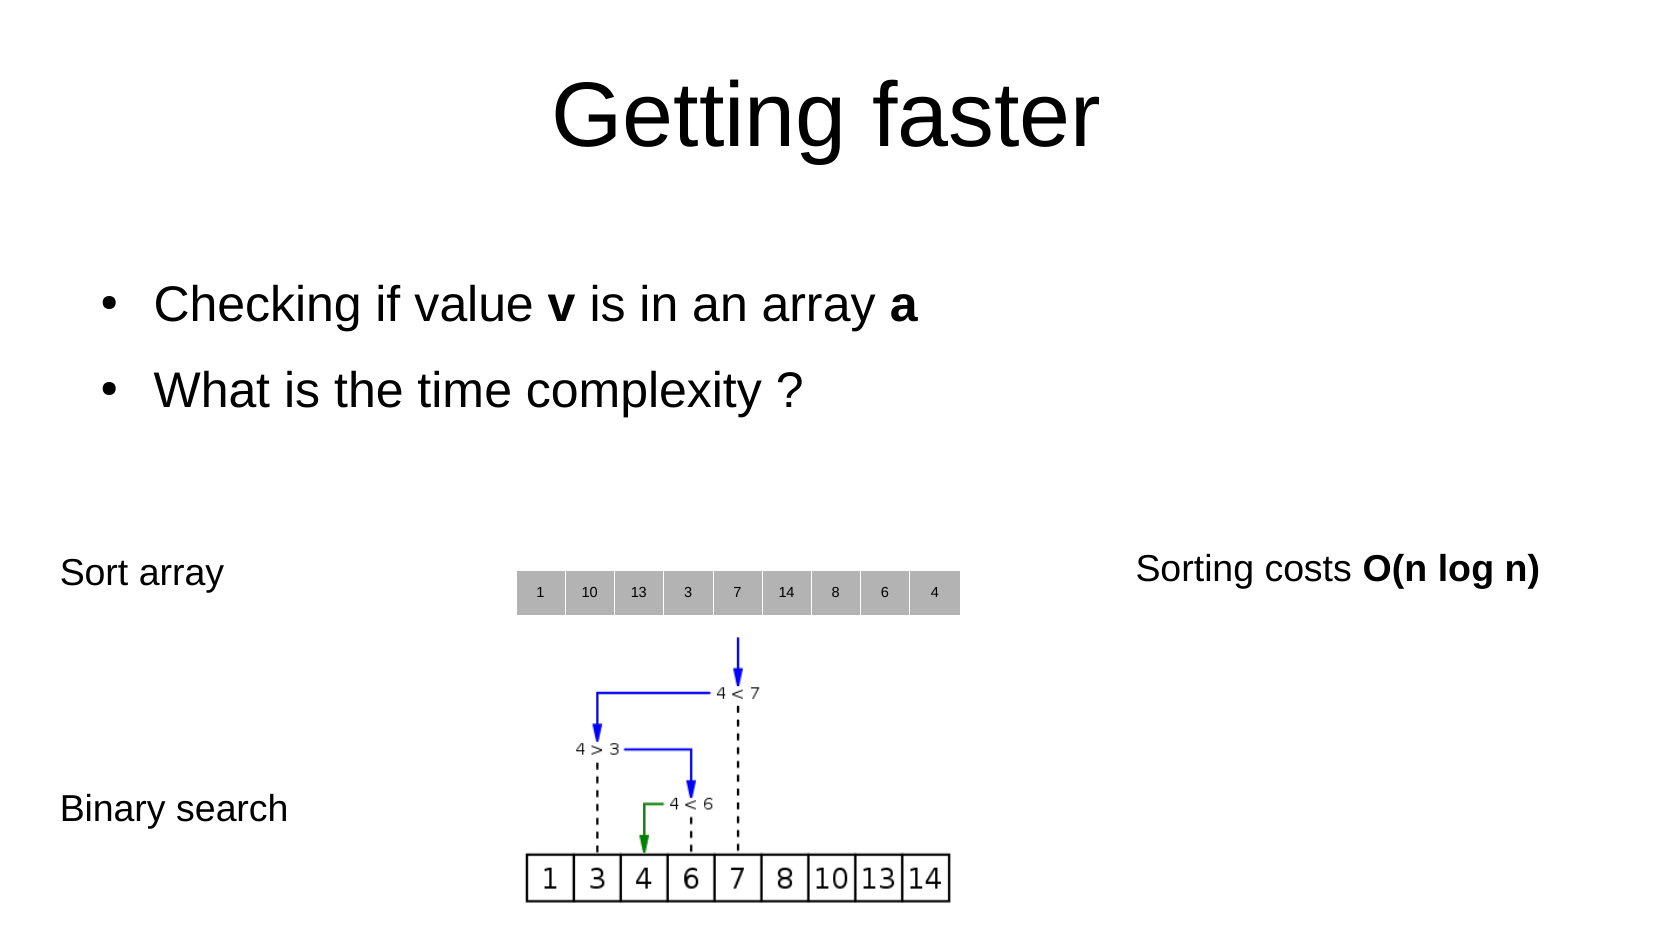

# Getting faster
Checking if value v is in an array a
What is the time complexity ?
Sorting costs O(n log n)
Sort array
| 1 | 10 | 13 | 3 | 7 | 14 | 8 | 6 | 4 |
| --- | --- | --- | --- | --- | --- | --- | --- | --- |
Binary search